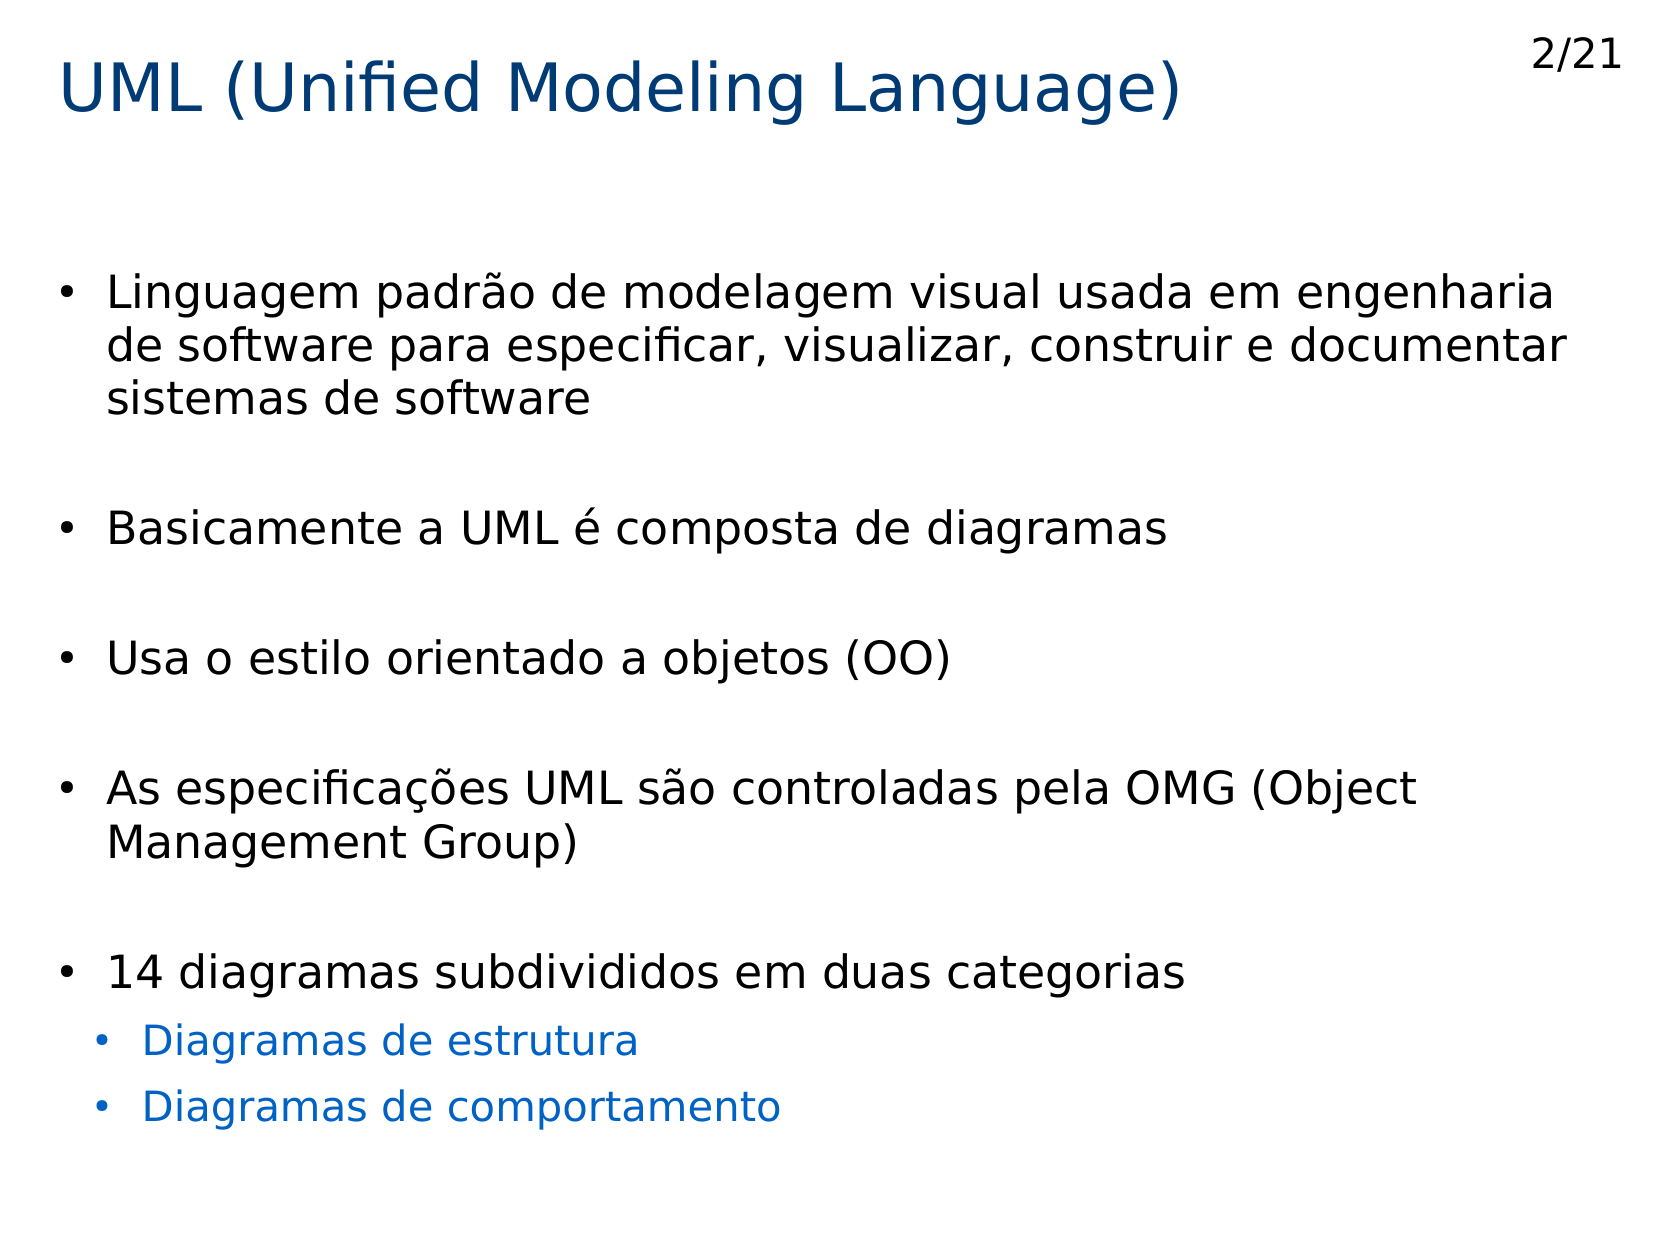

# UML (Unified Modeling Language)
2
Linguagem padrão de modelagem visual usada em engenharia de software para especificar, visualizar, construir e documentar sistemas de software
Basicamente a UML é composta de diagramas
Usa o estilo orientado a objetos (OO)
As especificações UML são controladas pela OMG (Object Management Group)
14 diagramas subdivididos em duas categorias
Diagramas de estrutura
Diagramas de comportamento